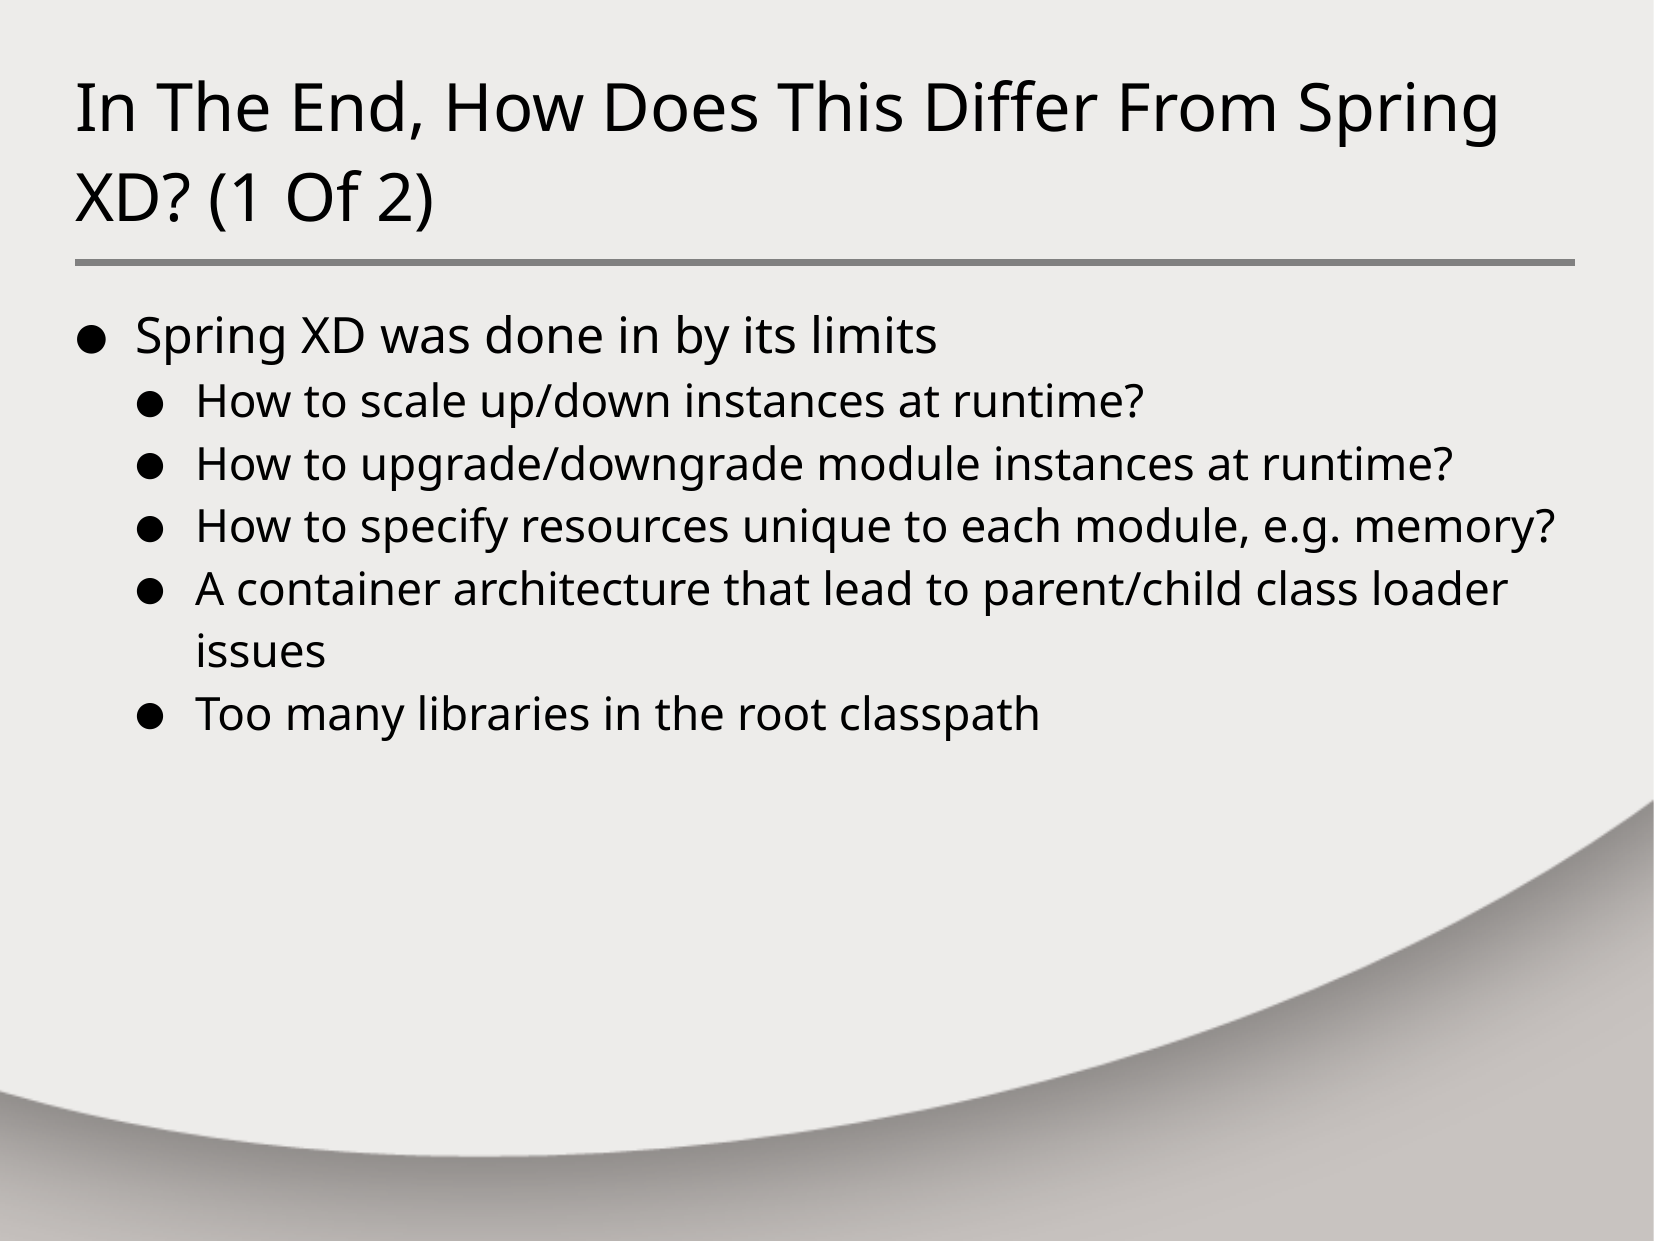

# In The End, How Does This Differ From Spring XD? (1 Of 2)
Spring XD was done in by its limits
How to scale up/down instances at runtime?
How to upgrade/downgrade module instances at runtime?
How to specify resources unique to each module, e.g. memory?
A container architecture that lead to parent/child class loader issues
Too many libraries in the root classpath